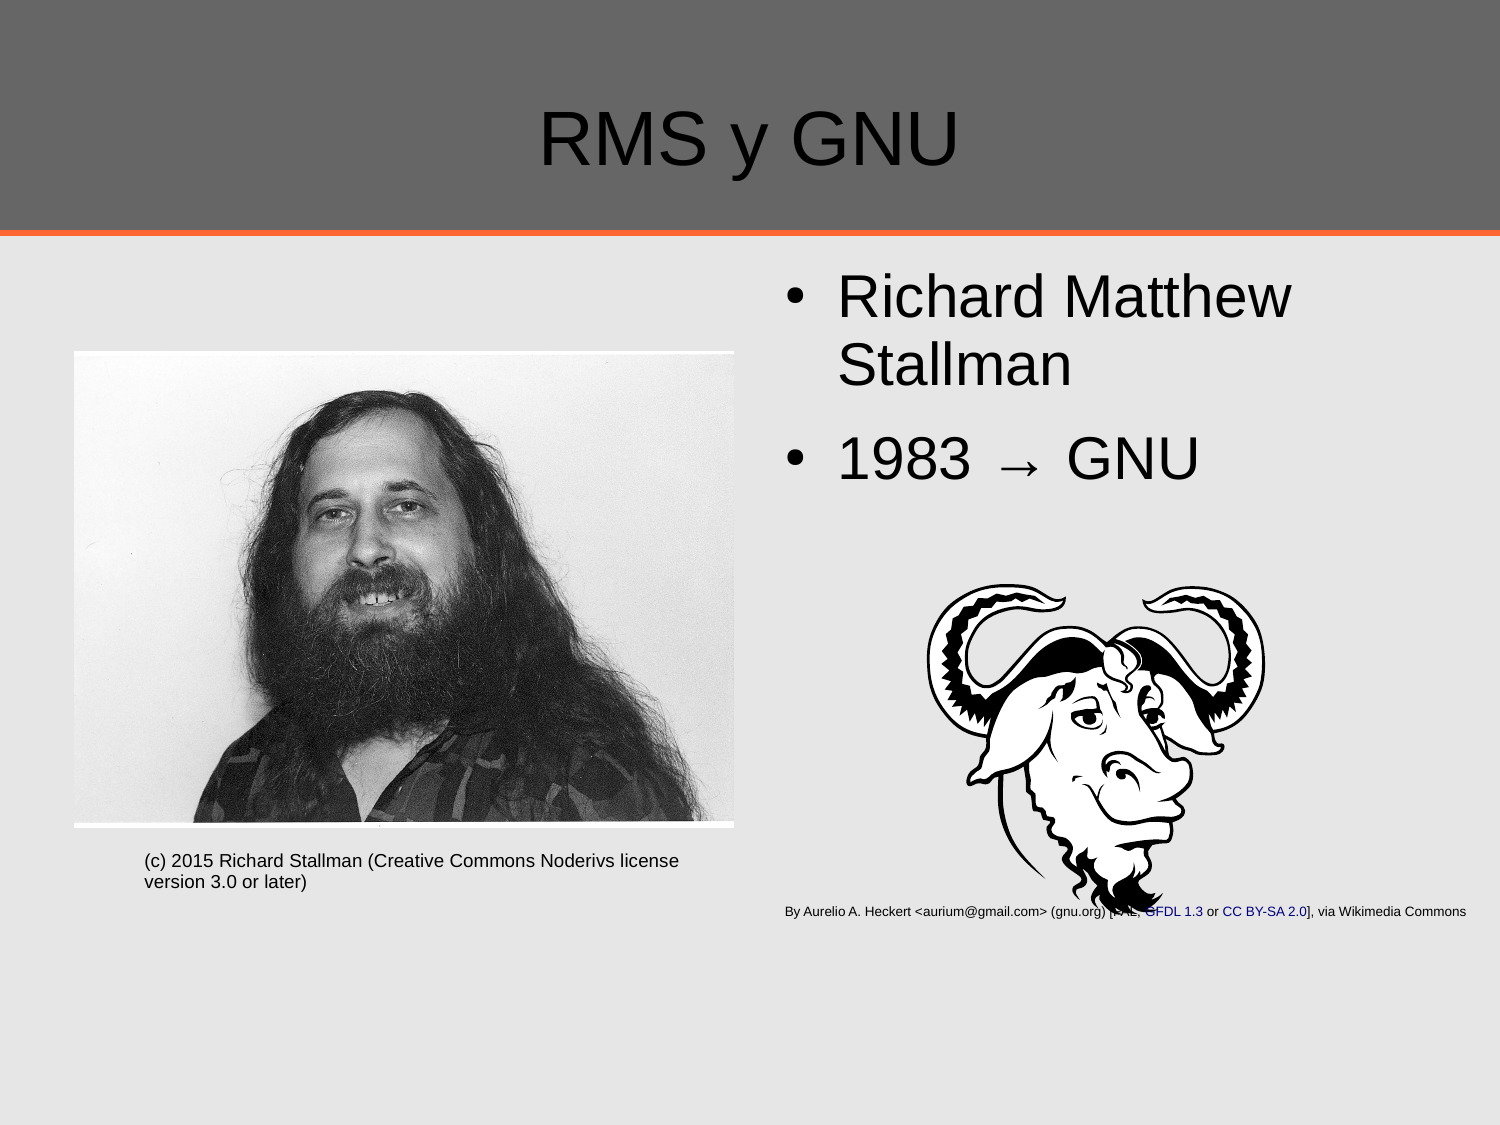

# RMS y GNU
Richard Matthew Stallman
1983 → GNU
By Aurelio A. Heckert <aurium@gmail.com> (gnu.org) [FAL, GFDL 1.3 or CC BY-SA 2.0], via Wikimedia Commons
(c) 2015 Richard Stallman (Creative Commons Noderivs license version 3.0 or later)